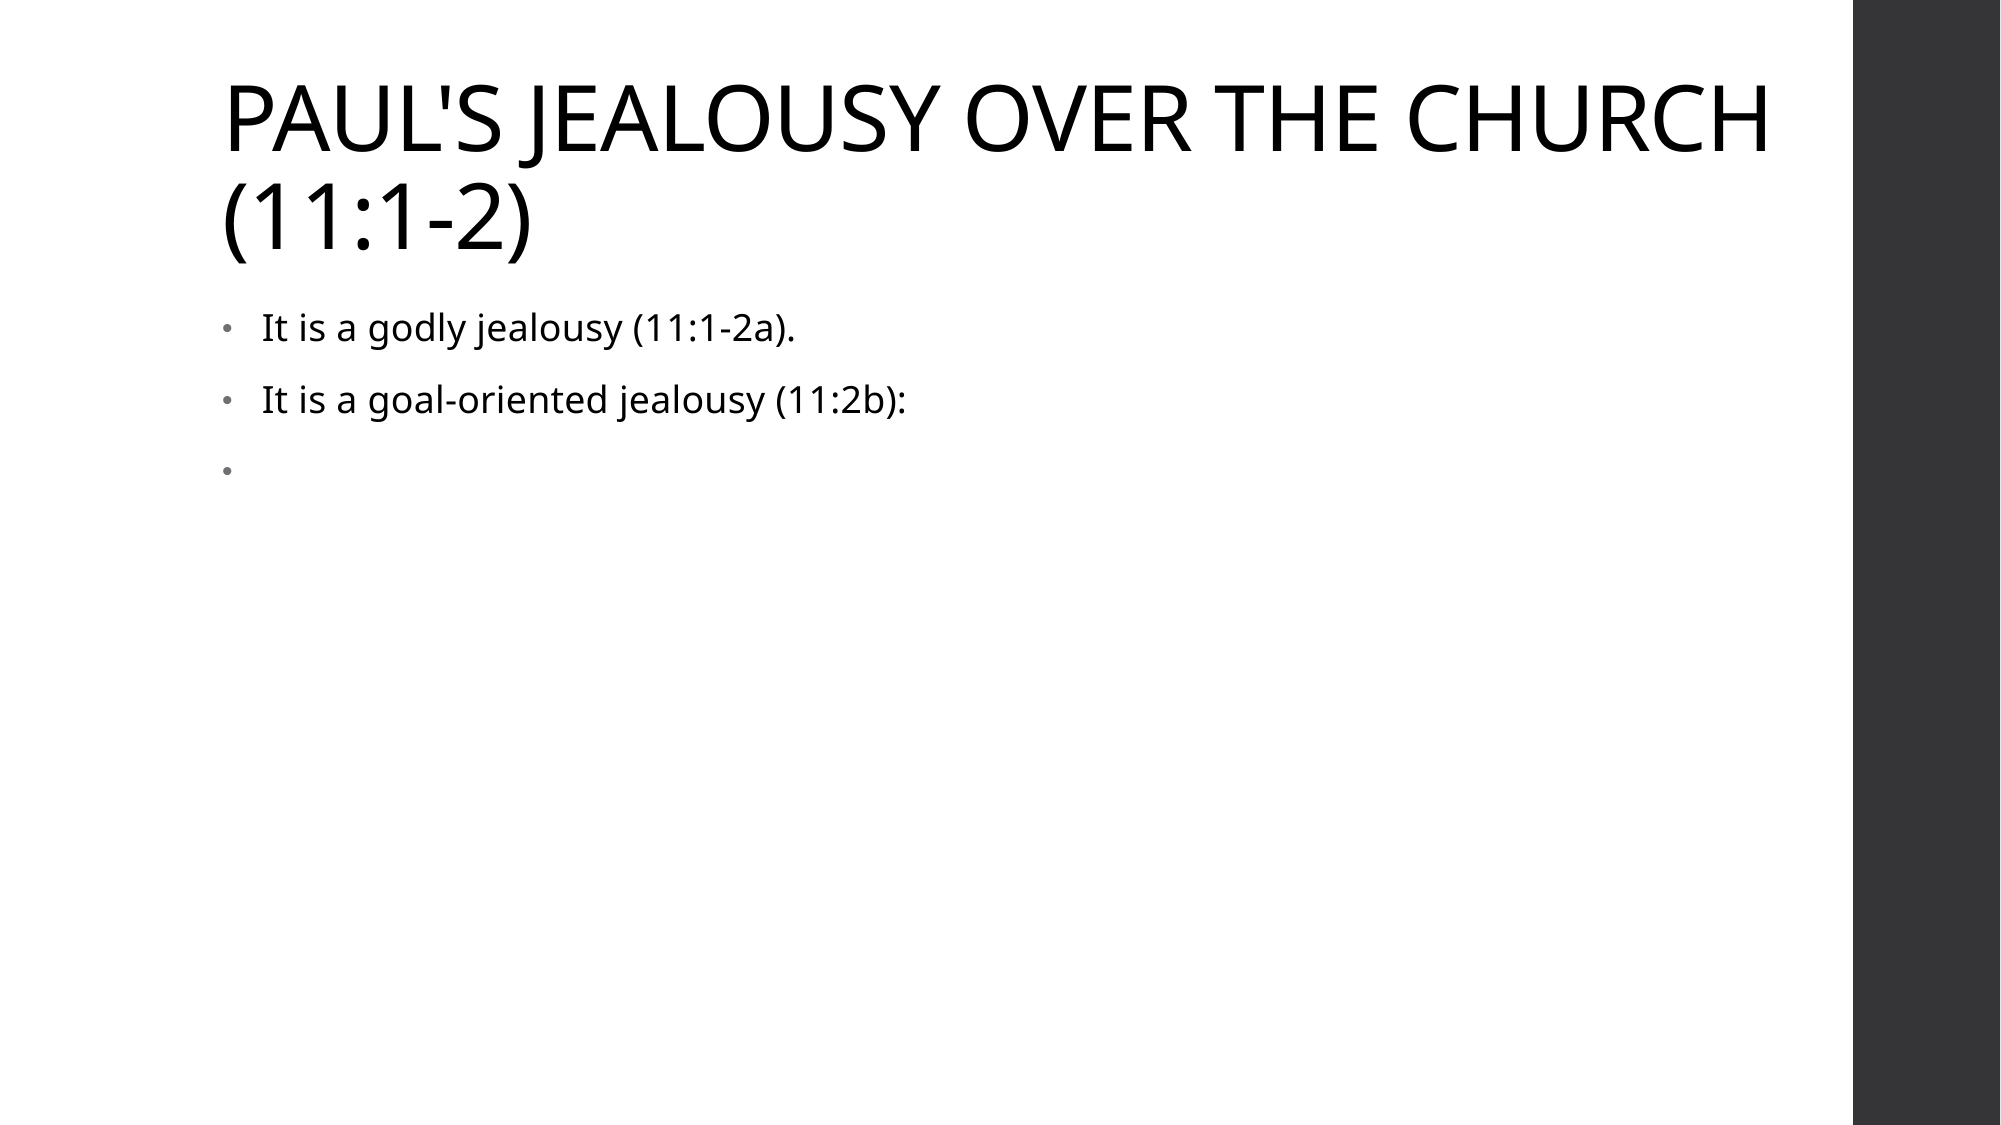

# PAUL'S JEALOUSY OVER THE CHURCH (11:1-2)
 It is a godly jealousy (11:1-2a).
 It is a goal-oriented jealousy (11:2b):